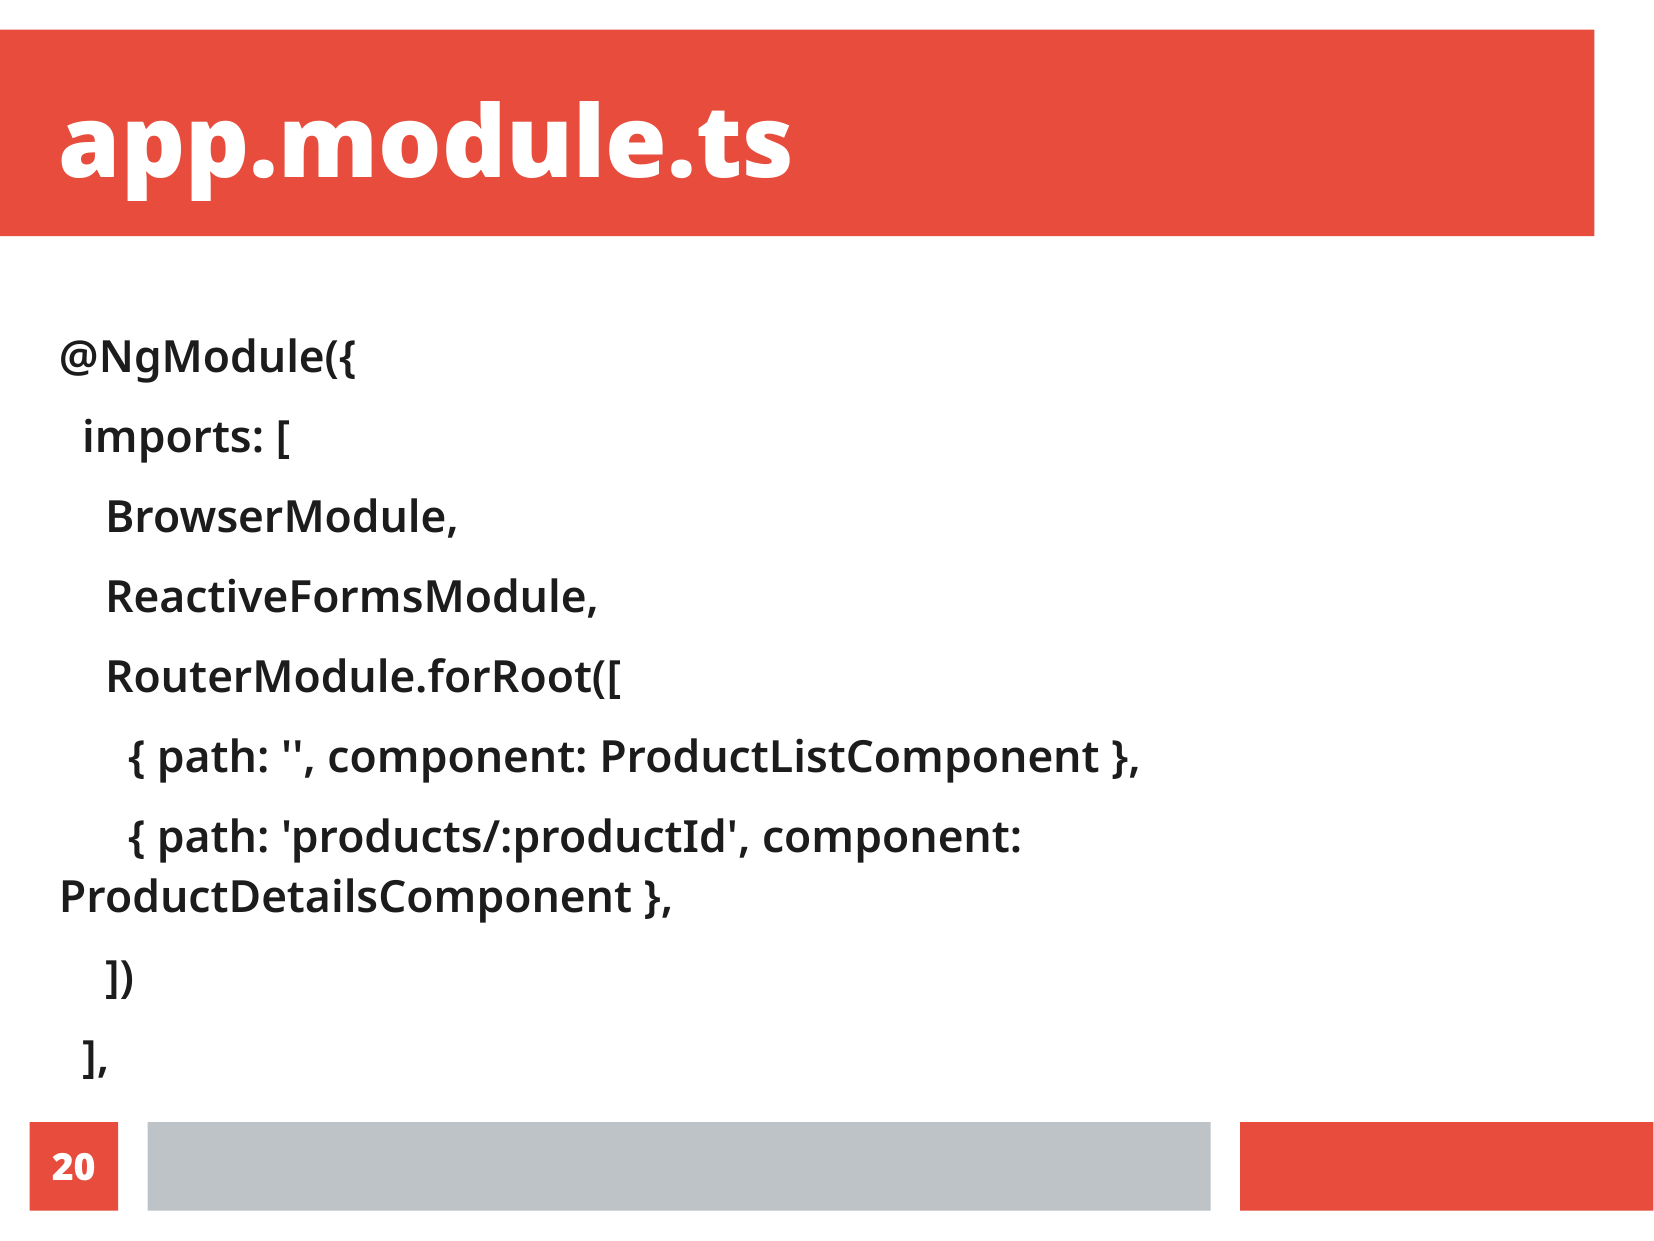

# app.module.ts
@NgModule({
 imports: [
 BrowserModule,
 ReactiveFormsModule,
 RouterModule.forRoot([
 { path: '', component: ProductListComponent },
 { path: 'products/:productId', component: ProductDetailsComponent },
 ])
 ],
20